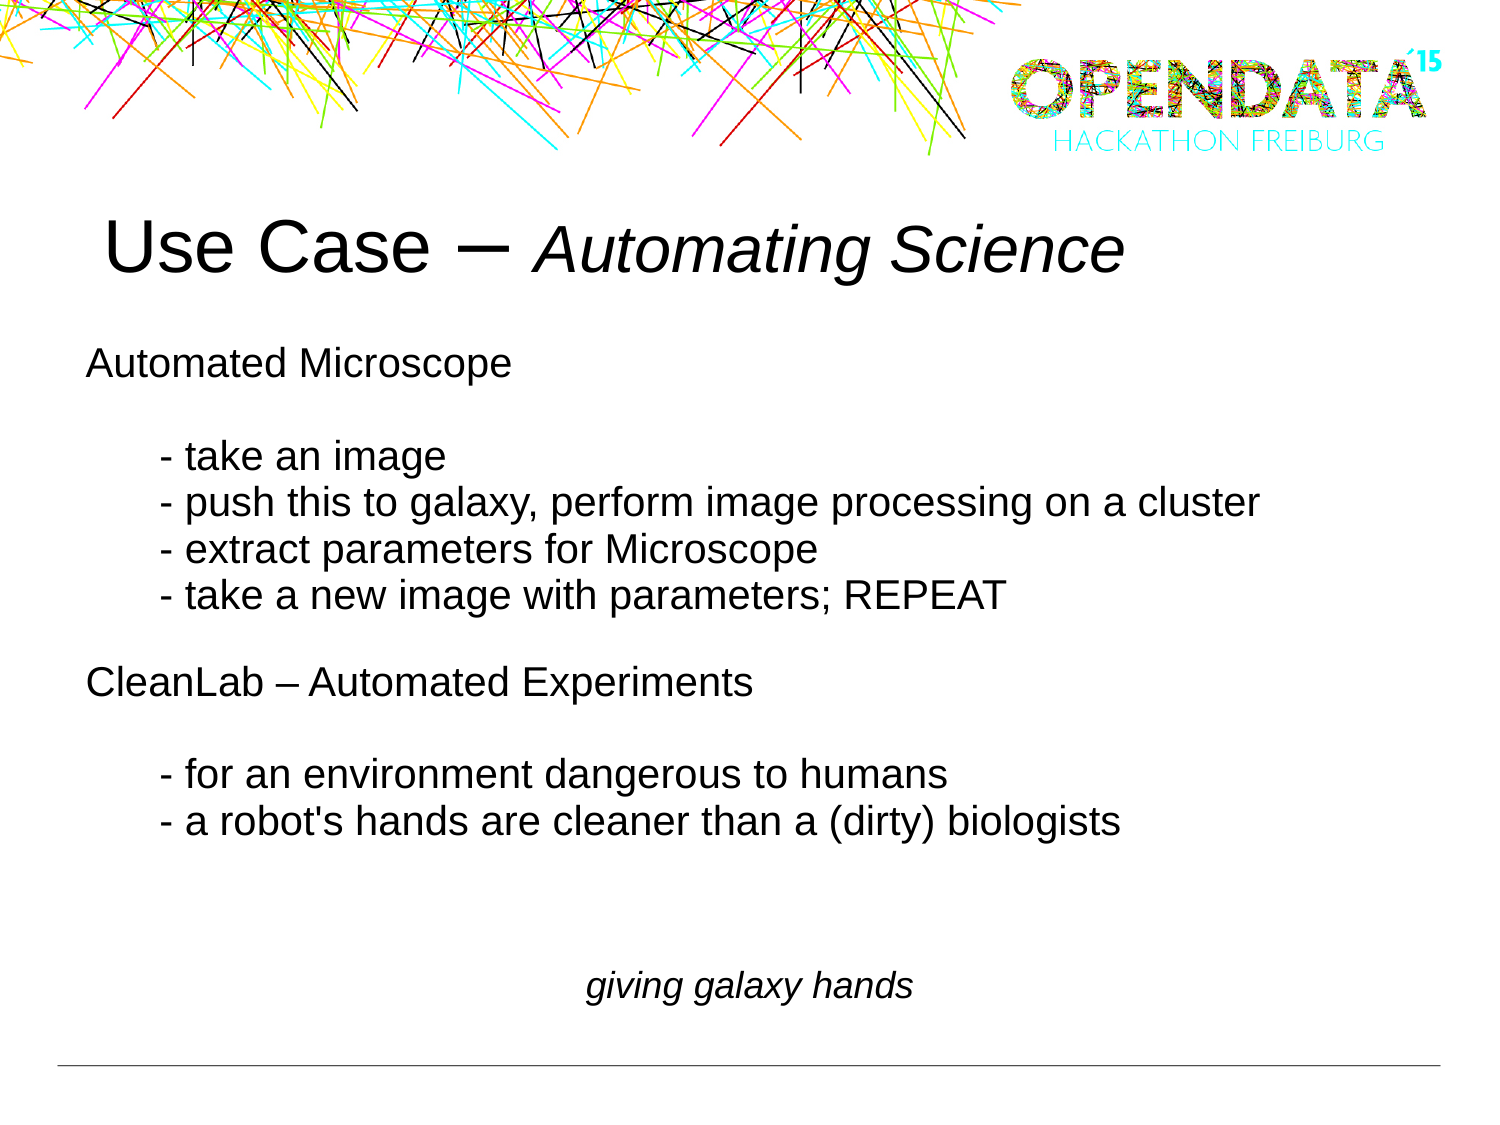

# Use Case – Automating Science
Automated Microscope
	- take an image
	- push this to galaxy, perform image processing on a cluster
	- extract parameters for Microscope
	- take a new image with parameters; REPEAT
CleanLab – Automated Experiments
	- for an environment dangerous to humans
	- a robot's hands are cleaner than a (dirty) biologists
giving galaxy hands